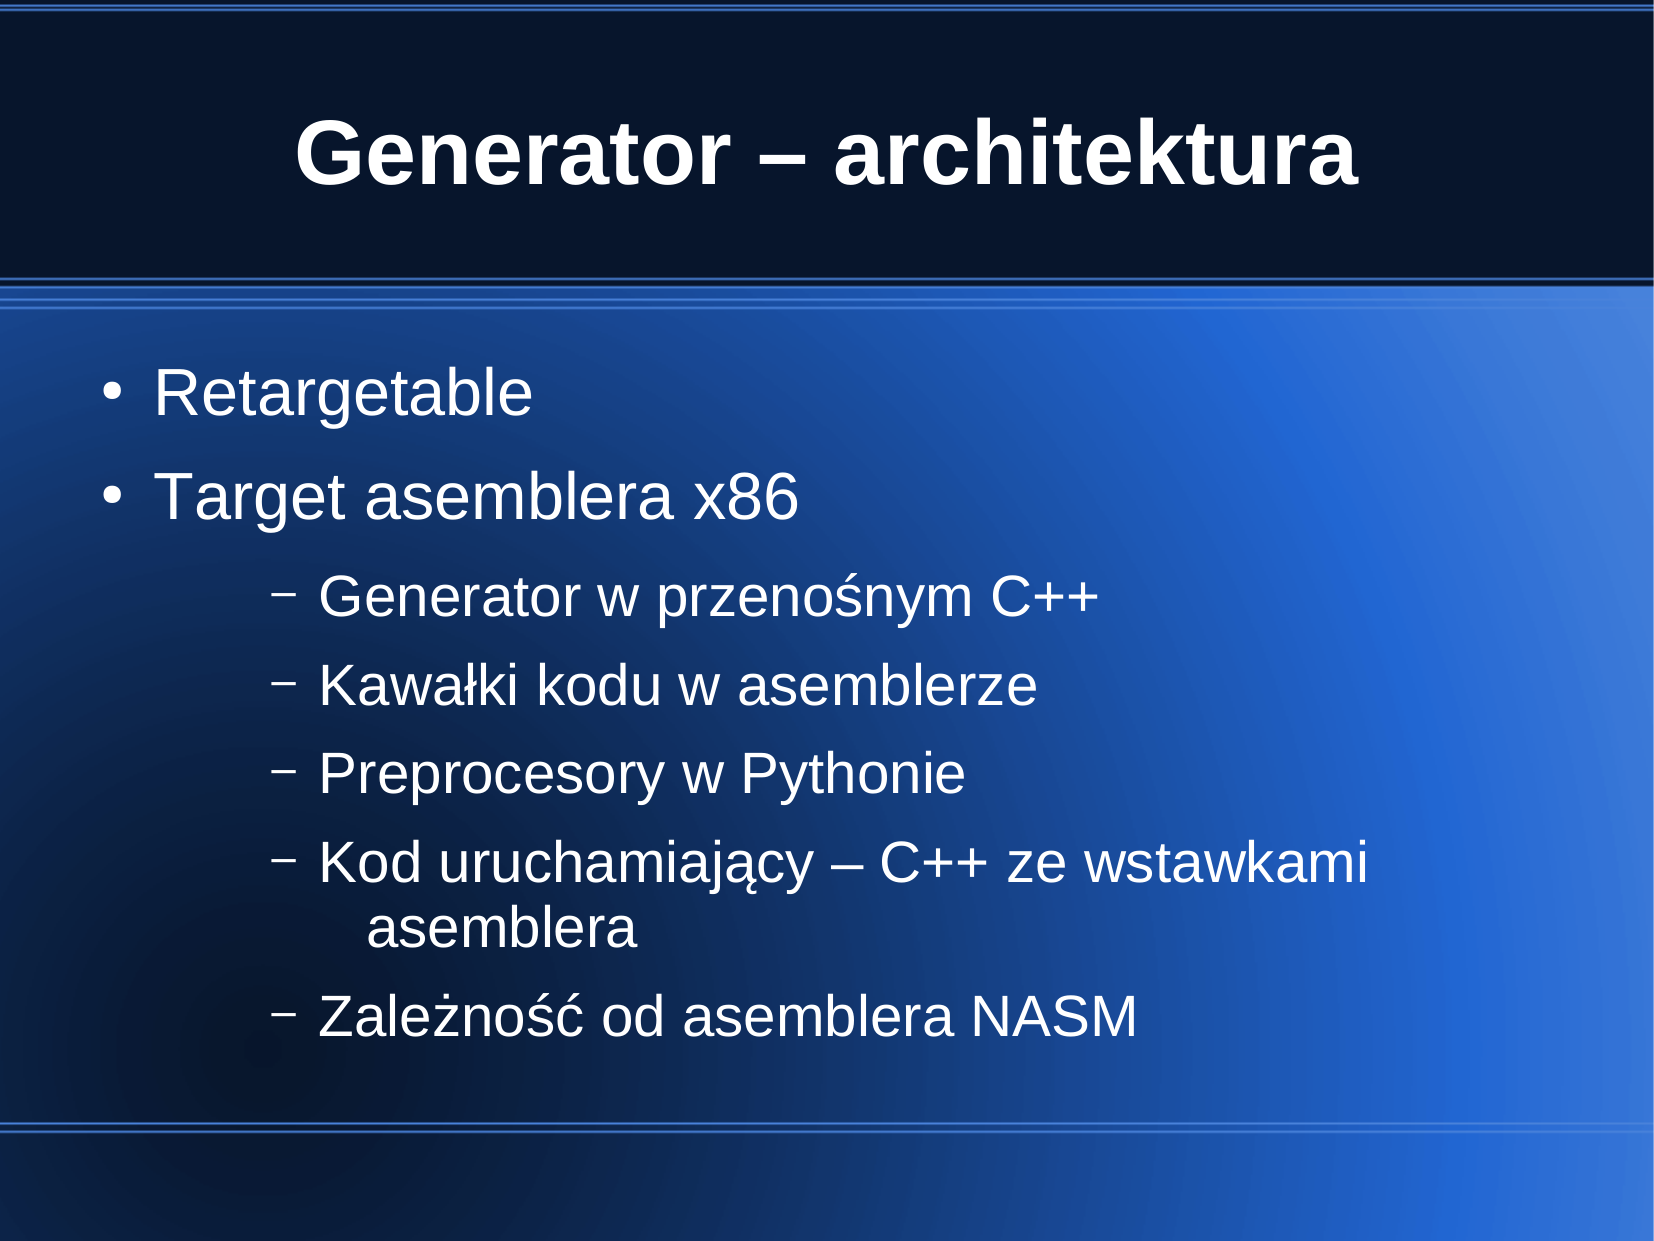

# Generator – architektura
Retargetable
Target asemblera x86
Generator w przenośnym C++
Kawałki kodu w asemblerze
Preprocesory w Pythonie
Kod uruchamiający – C++ ze wstawkami asemblera
Zależność od asemblera NASM